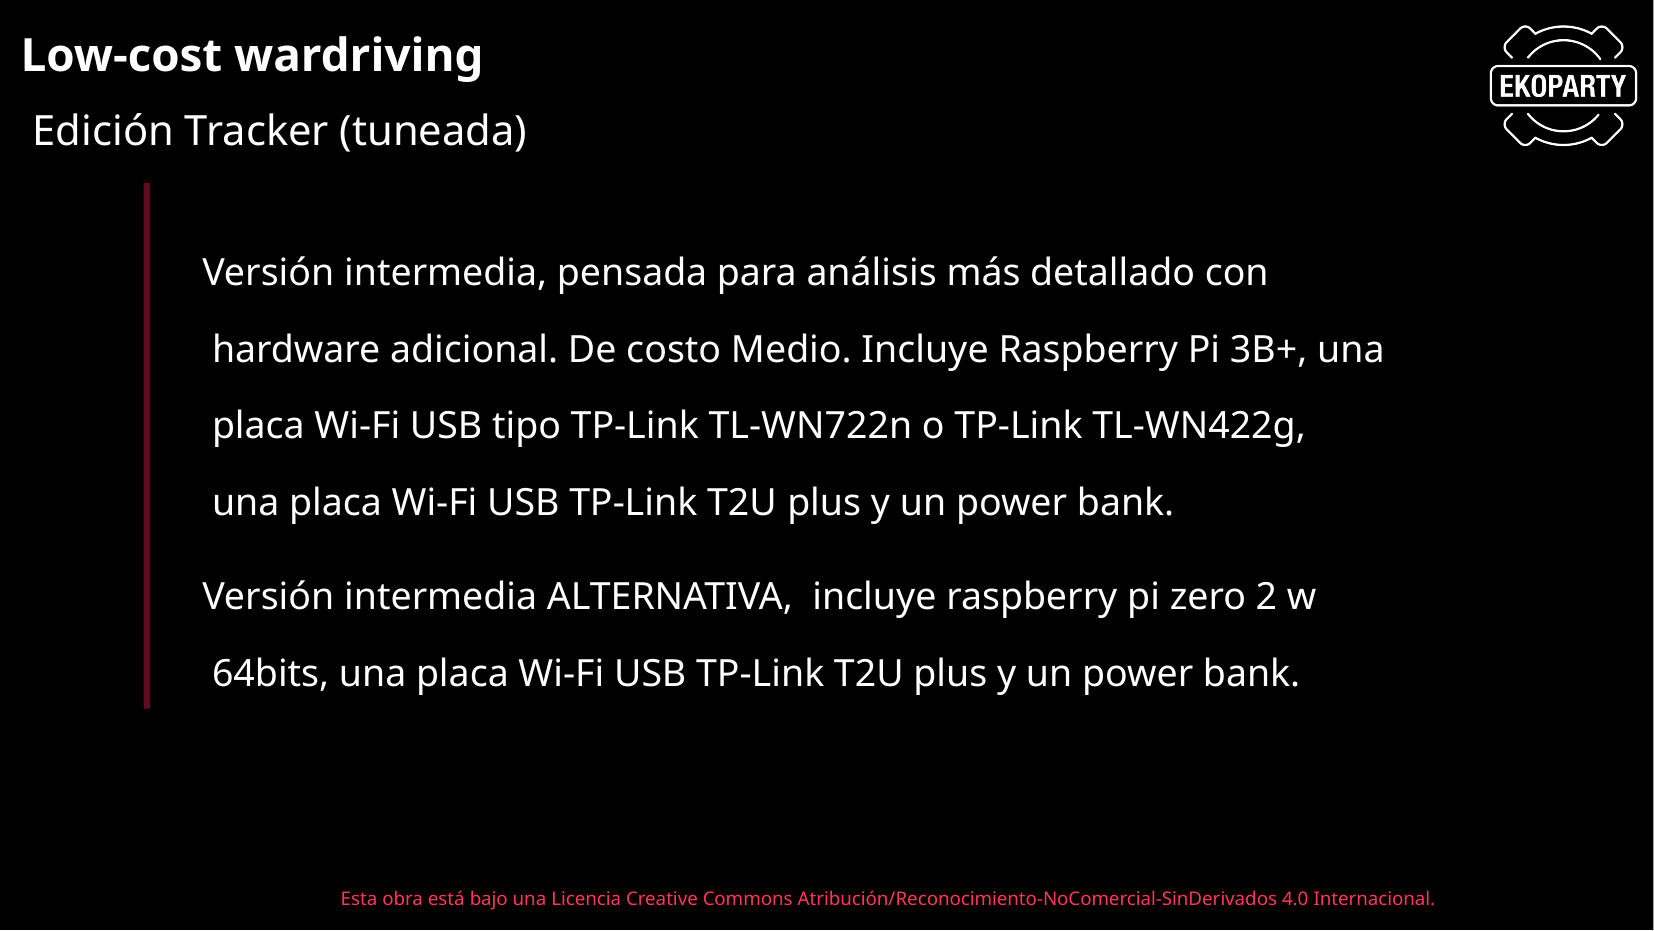

Low-cost wardriving
Edición Tracker (tuneada)
Versión intermedia, pensada para análisis más detallado con
 hardware adicional. De costo Medio. Incluye Raspberry Pi 3B+, una
 placa Wi-Fi USB tipo TP-Link TL-WN722n o TP-Link TL-WN422g,
 una placa Wi-Fi USB TP-Link T2U plus y un power bank.
Versión intermedia ALTERNATIVA, incluye raspberry pi zero 2 w
 64bits, una placa Wi-Fi USB TP-Link T2U plus y un power bank.
Esta obra está bajo una Licencia Creative Commons Atribución/Reconocimiento-NoComercial-SinDerivados 4.0 Internacional.